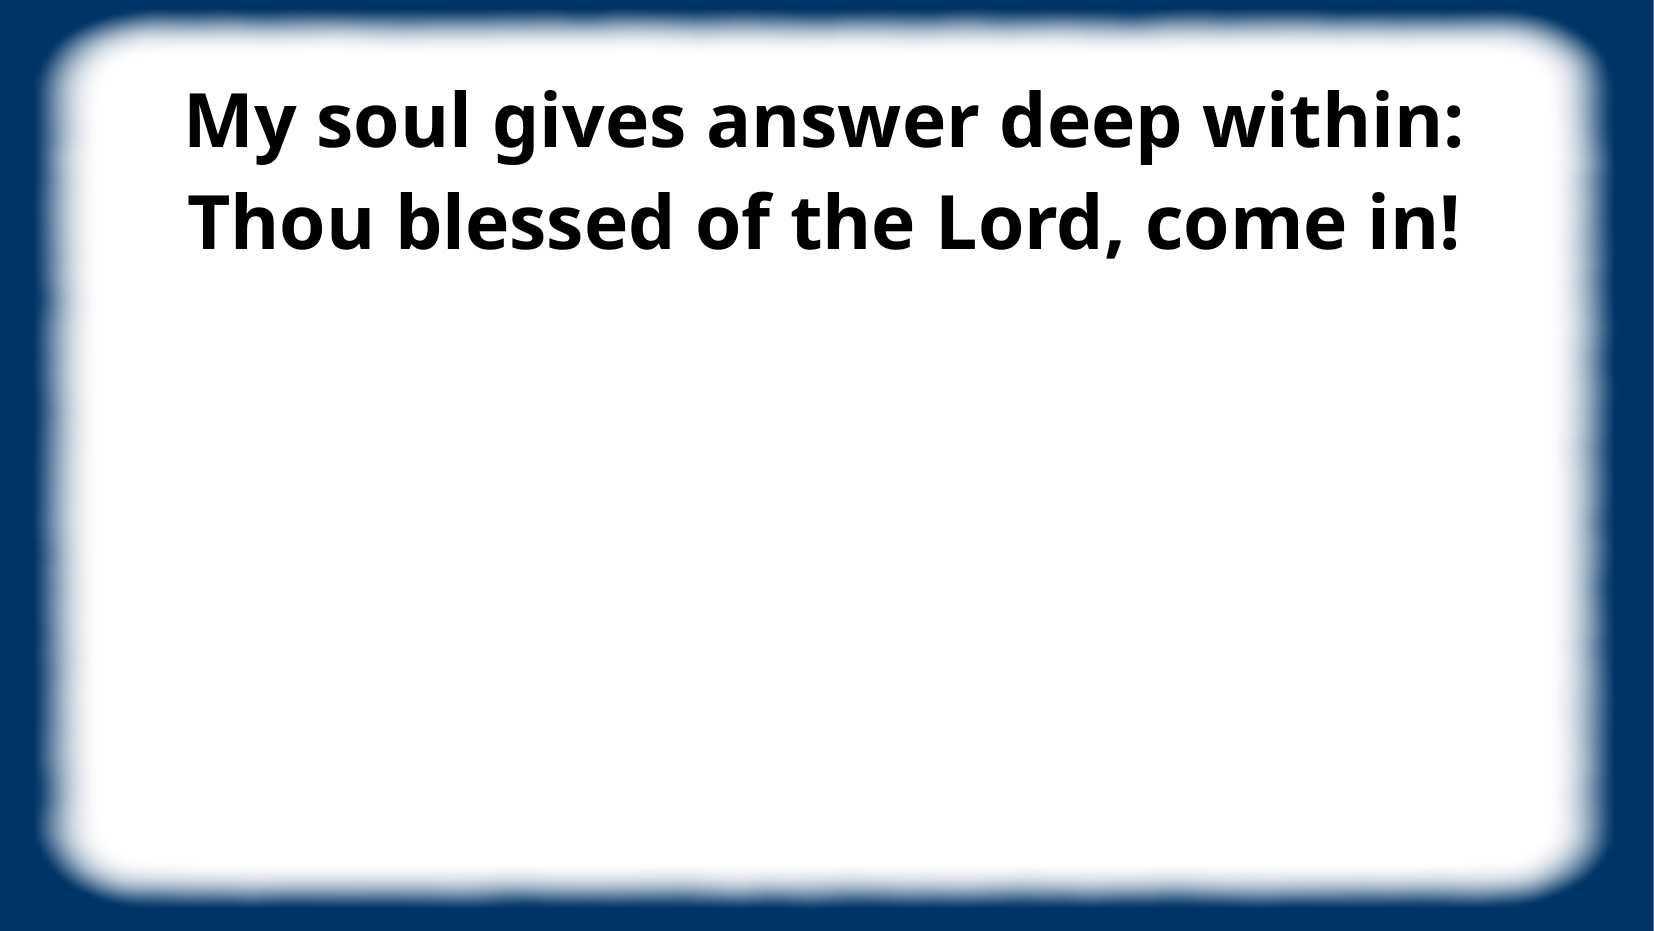

My soul gives answer deep within:
Thou blessed of the Lord, come in!